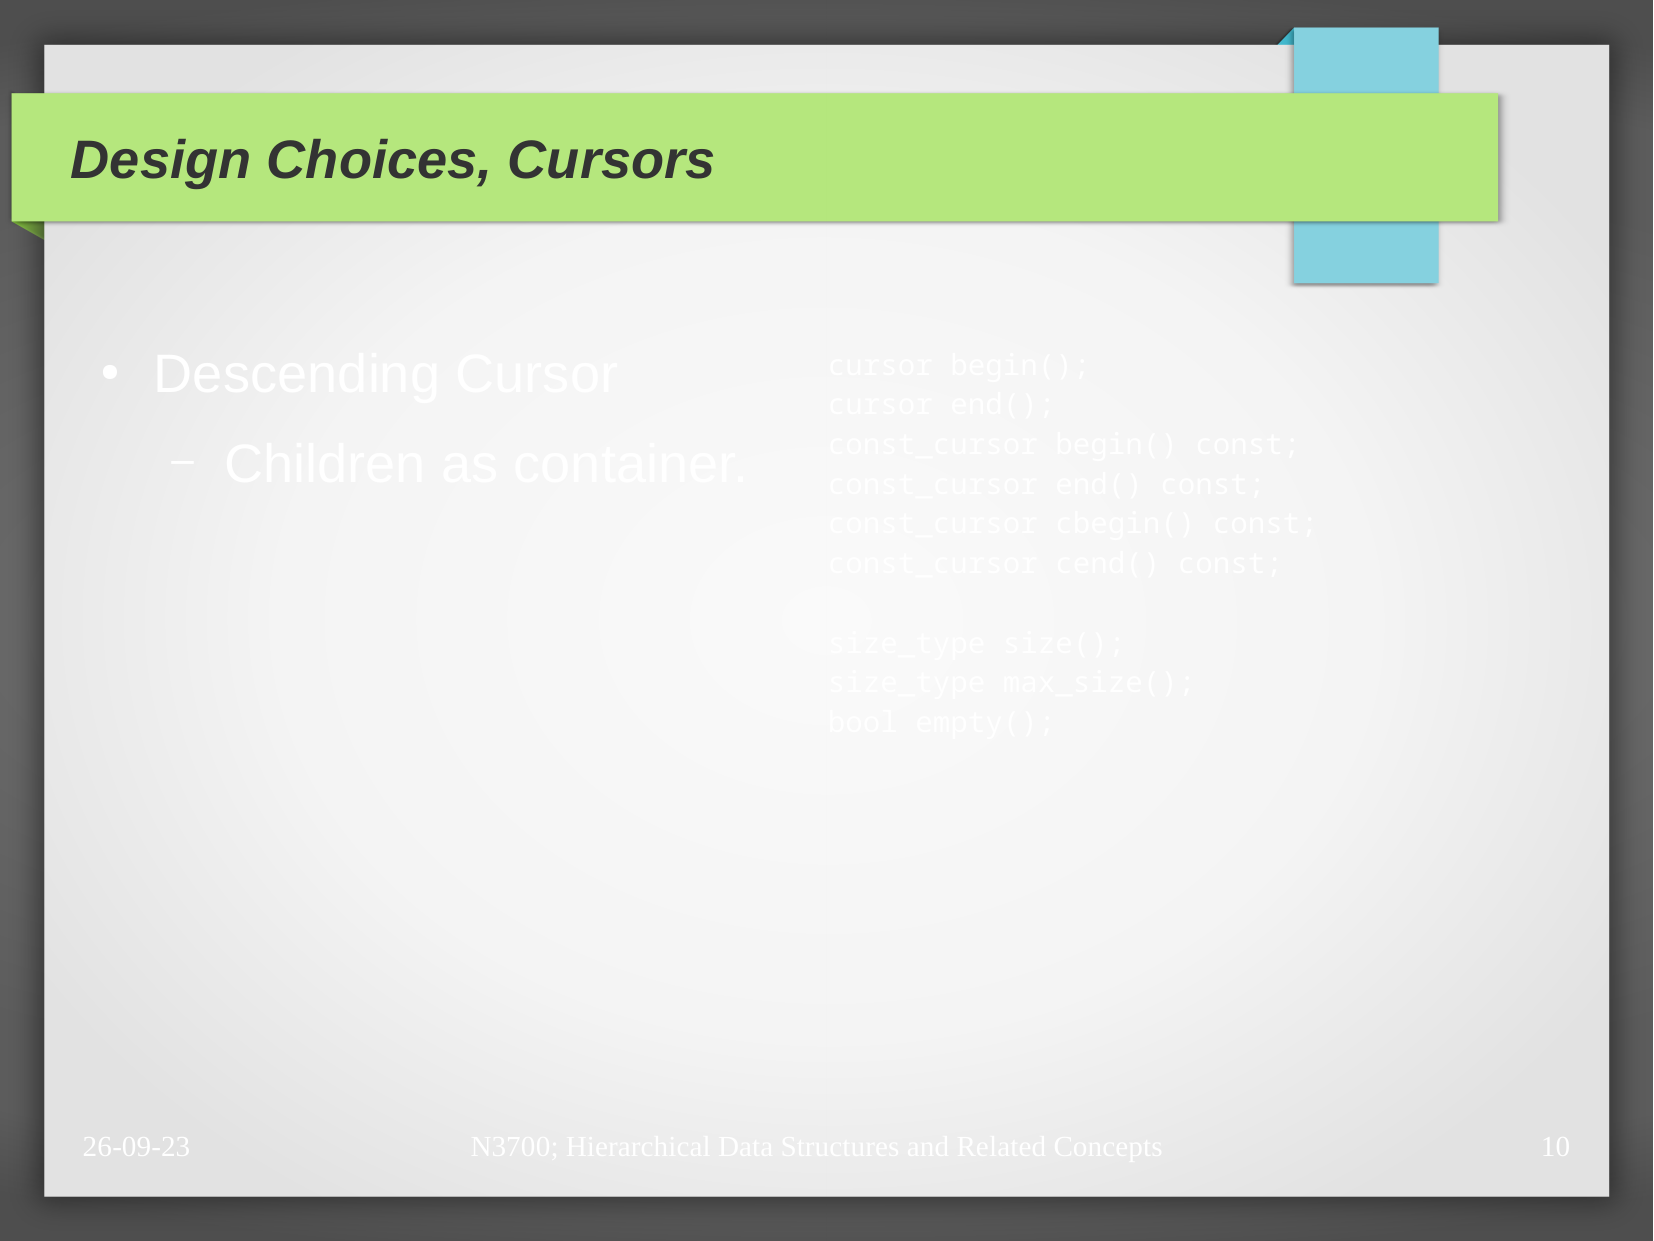

# Design Choices, Cursors
Descending Cursor
Children as container.
cursor begin();
cursor end();
const_cursor begin() const;
const_cursor end() const;
const_cursor cbegin() const;
const_cursor cend() const;
size_type size();
size_type max_size();
bool empty();
N3700; Hierarchical Data Structures and Related Concepts
10